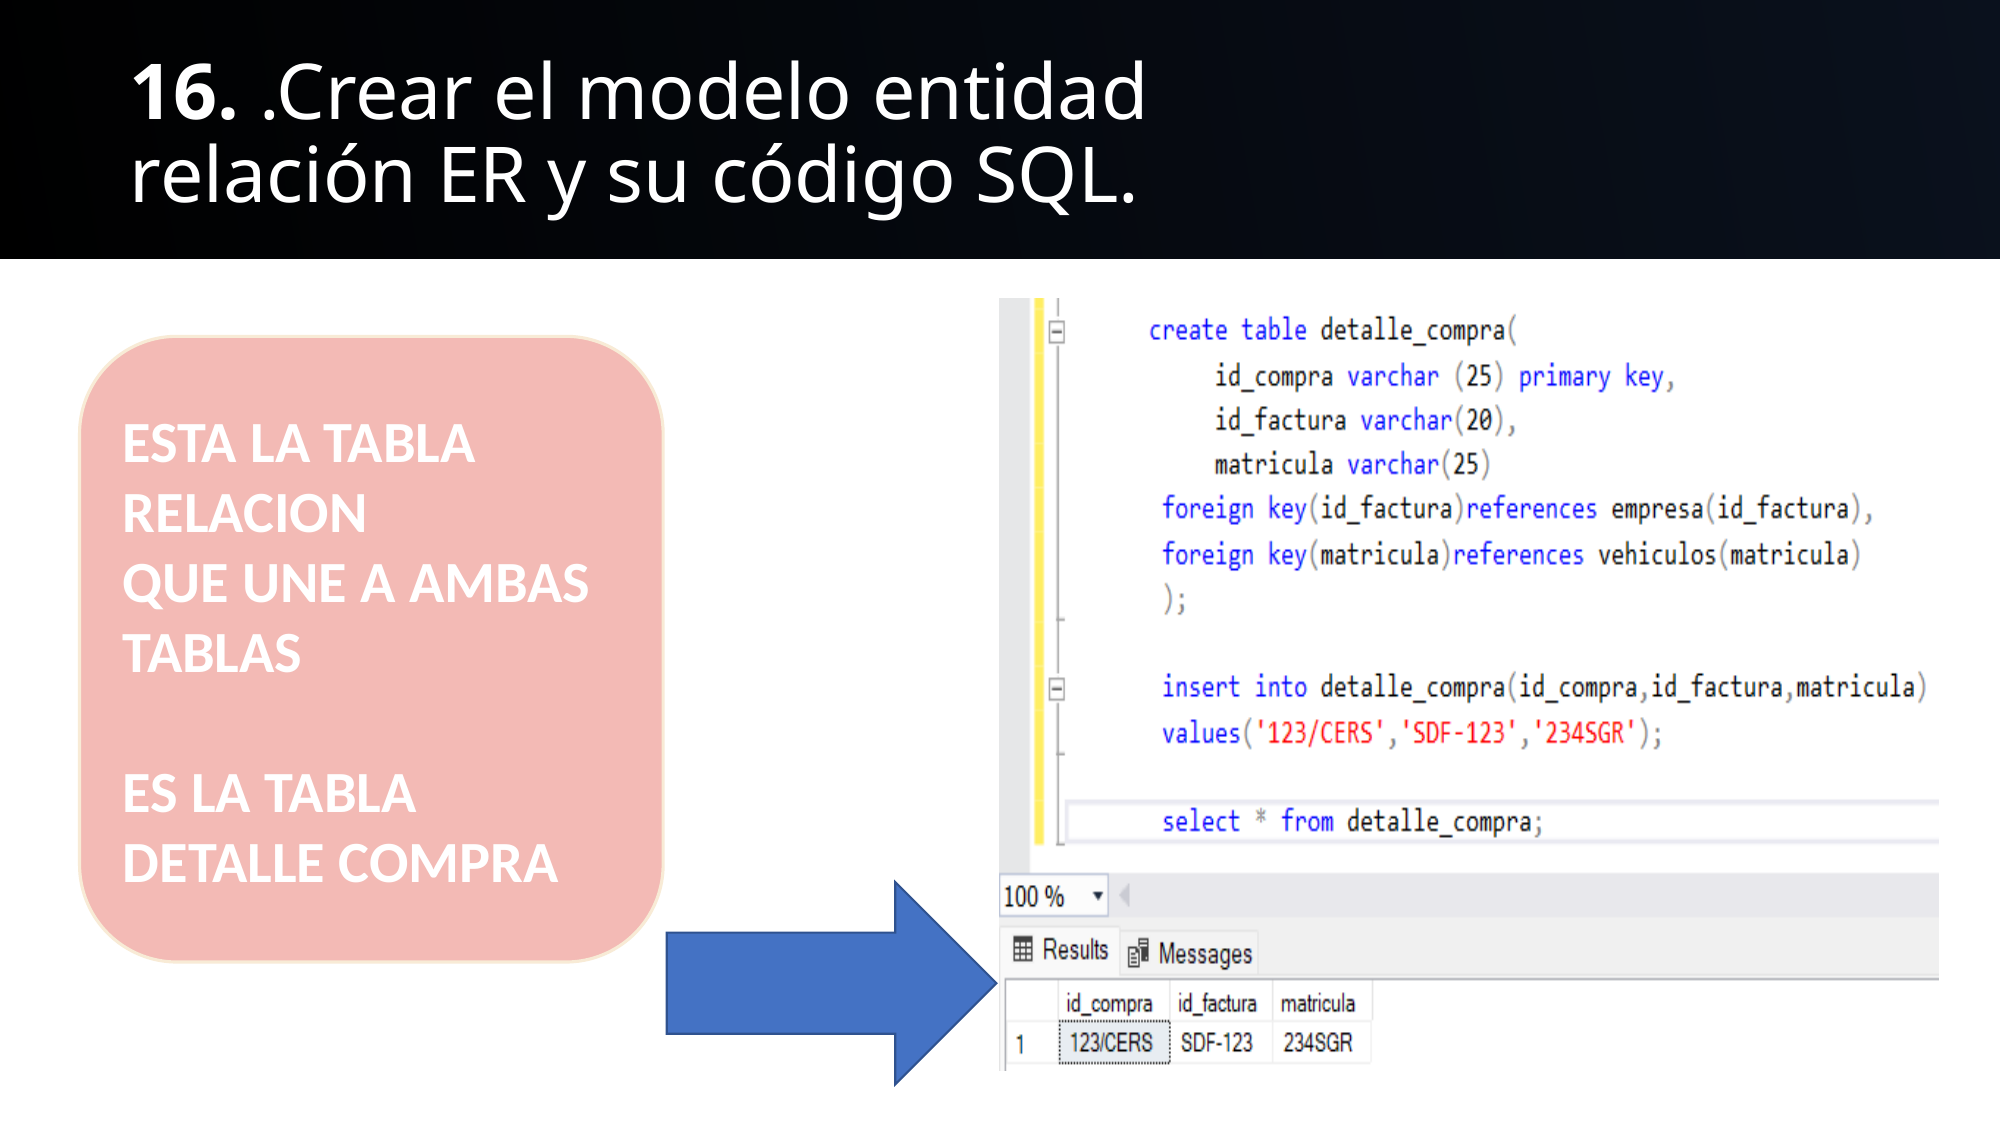

16. .Crear el modelo entidad relación ER y su código SQL.
ESTA LA TABLA RELACION
QUE UNE A AMBAS TABLAS
ES LA TABLA DETALLE COMPRA